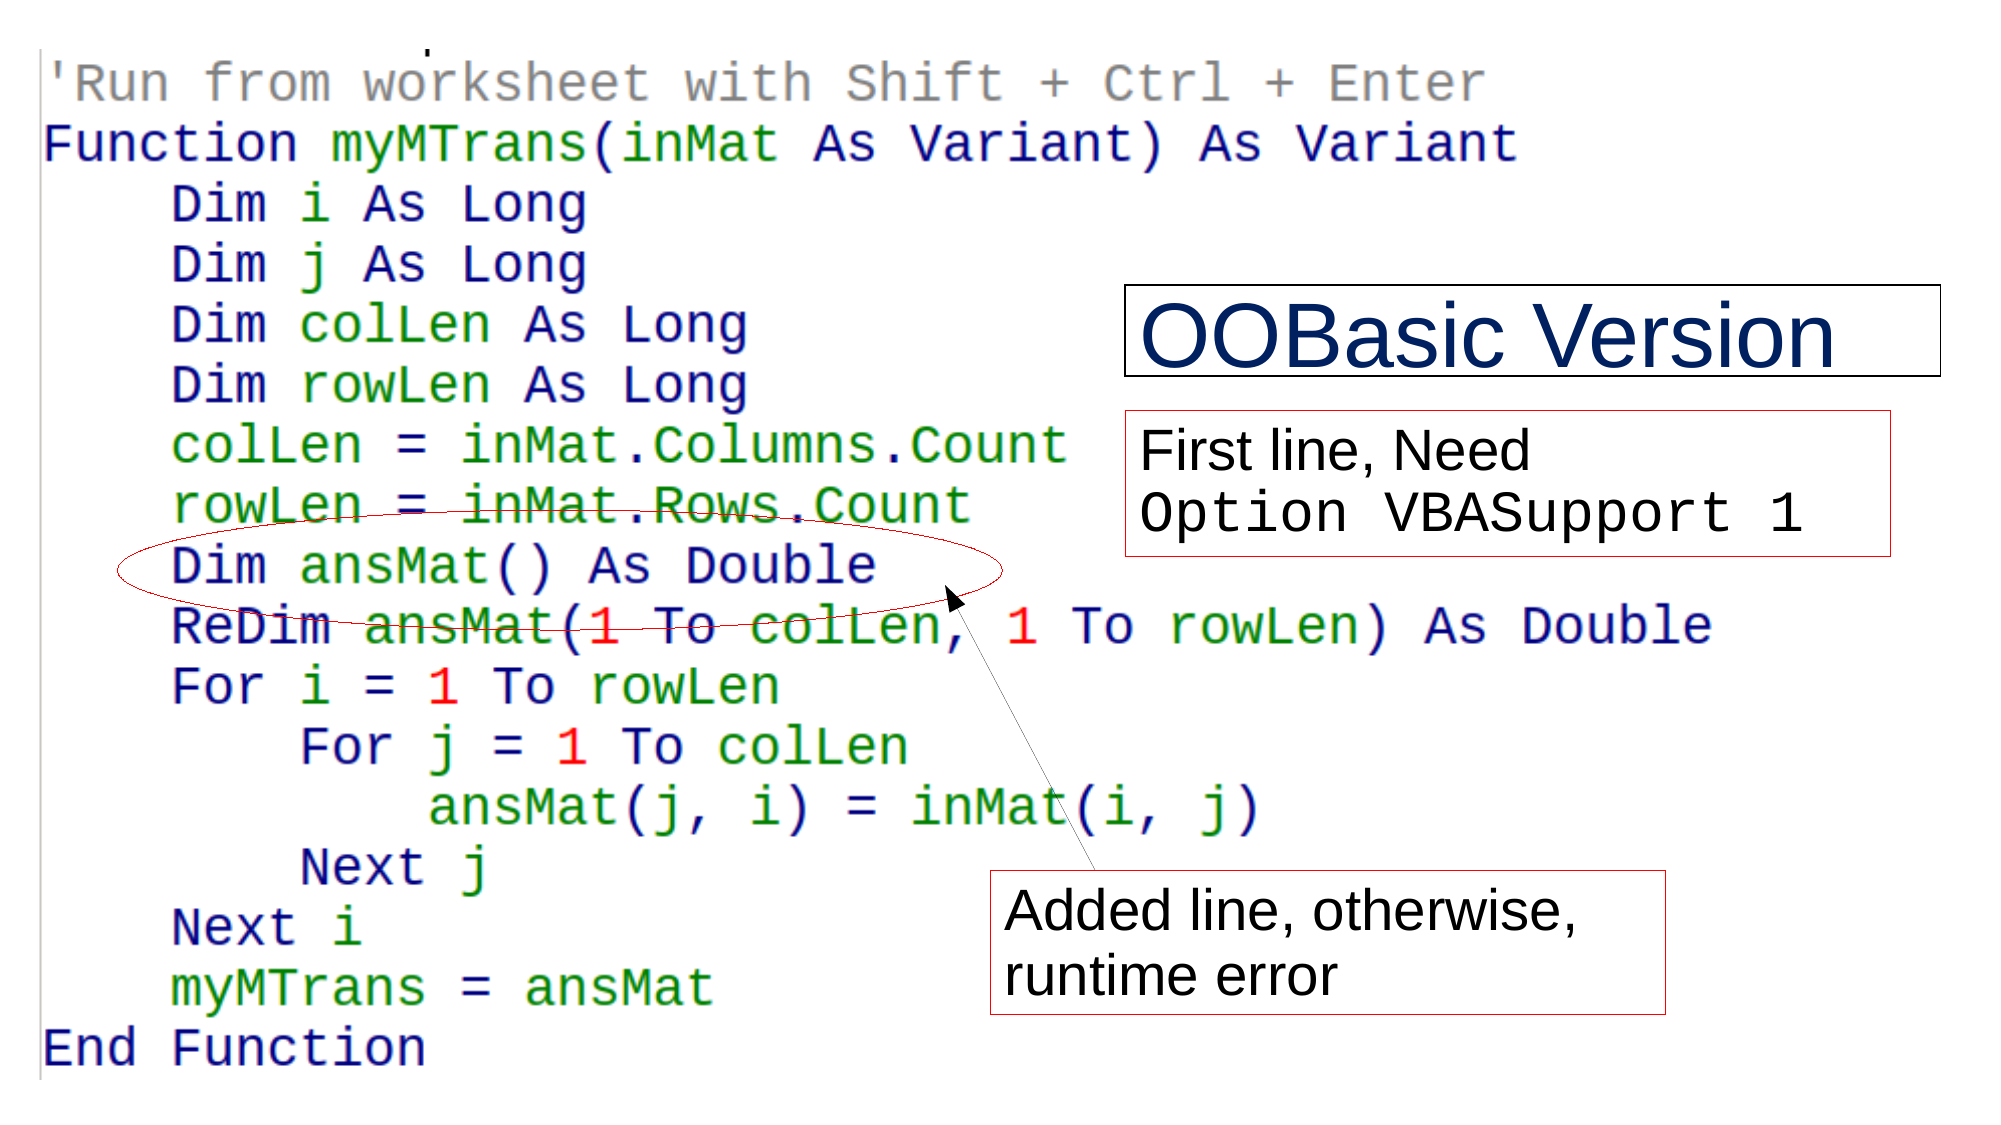

#
OOBasic Version
First line, Need
Option VBASupport 1
Added line, otherwise, runtime error